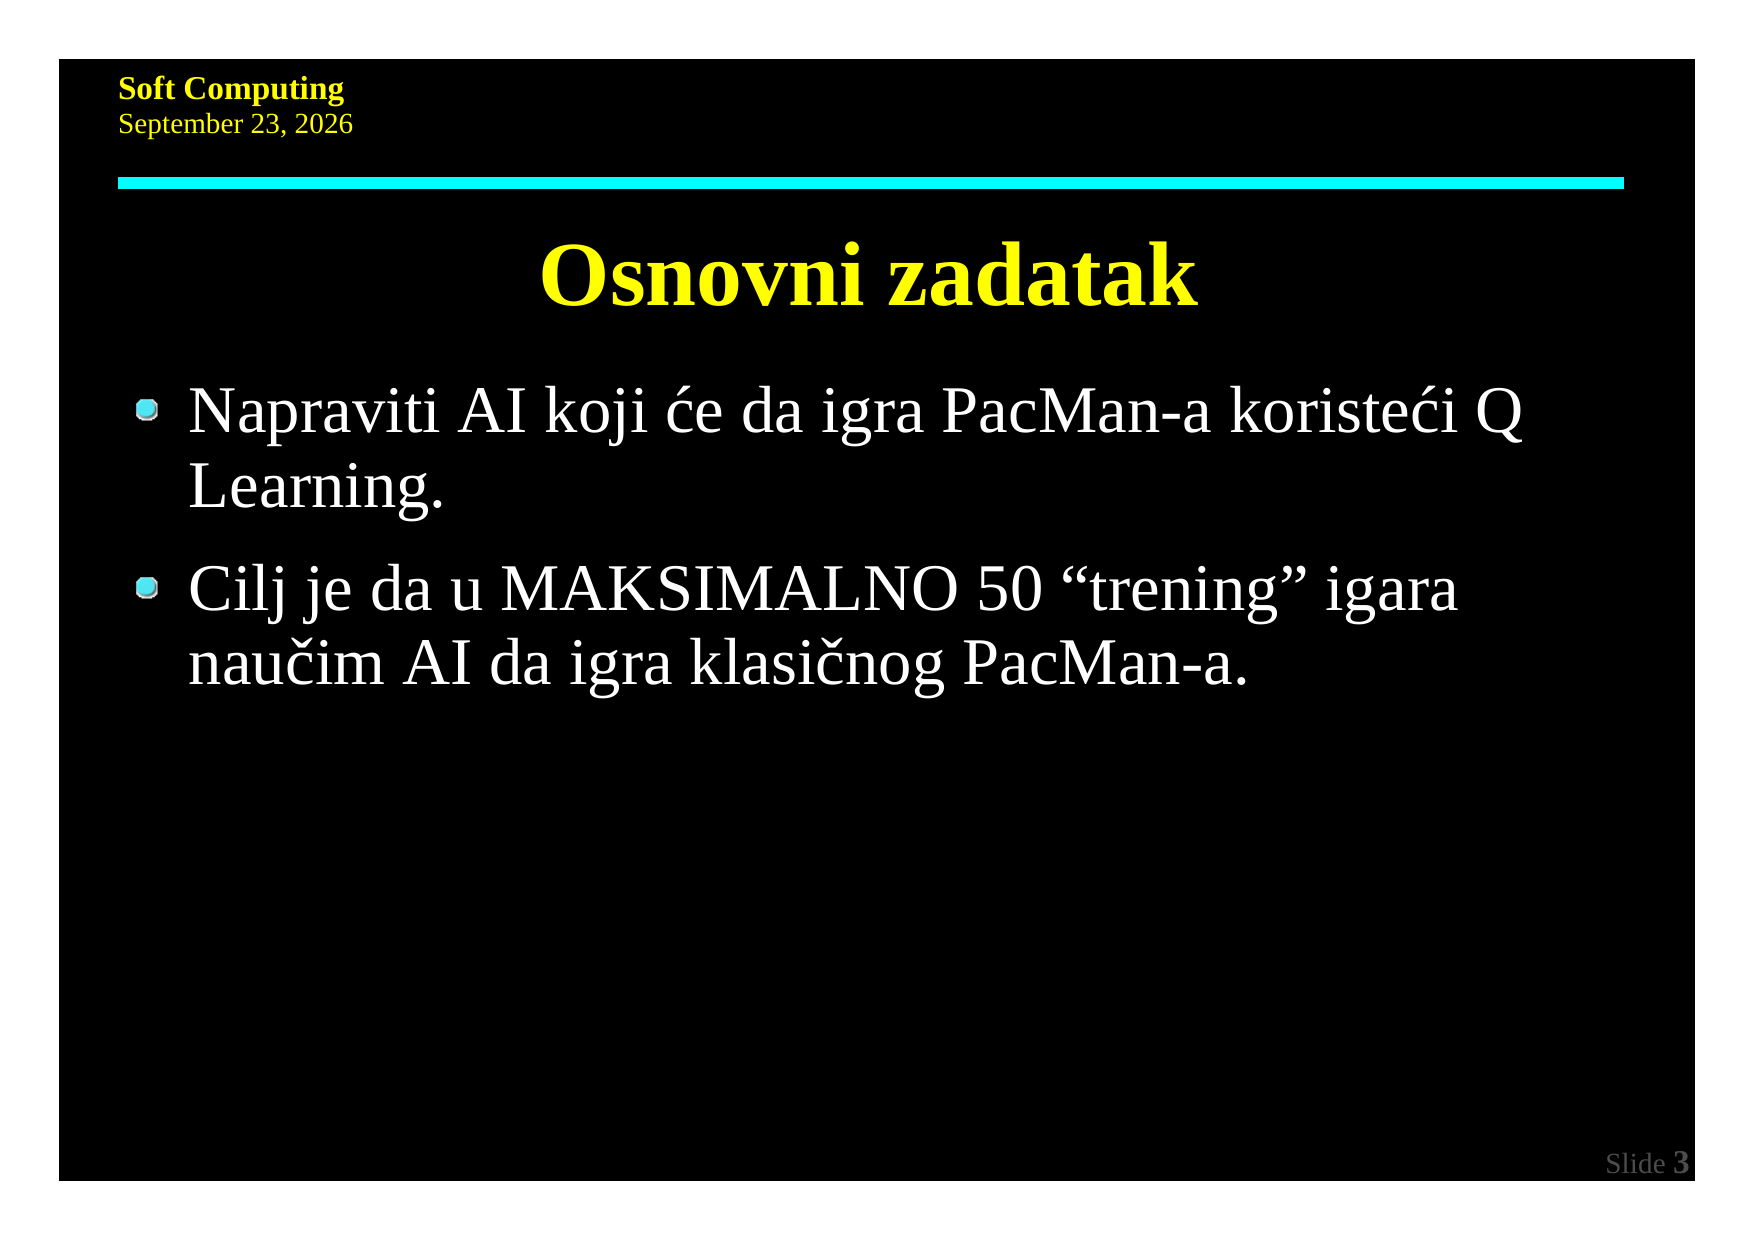

# Osnovni zadatak
Napraviti AI koji će da igra PacMan-a koristeći Q Learning.
Cilj je da u MAKSIMALNO 50 “trening” igara naučim AI da igra klasičnog PacMan-a.